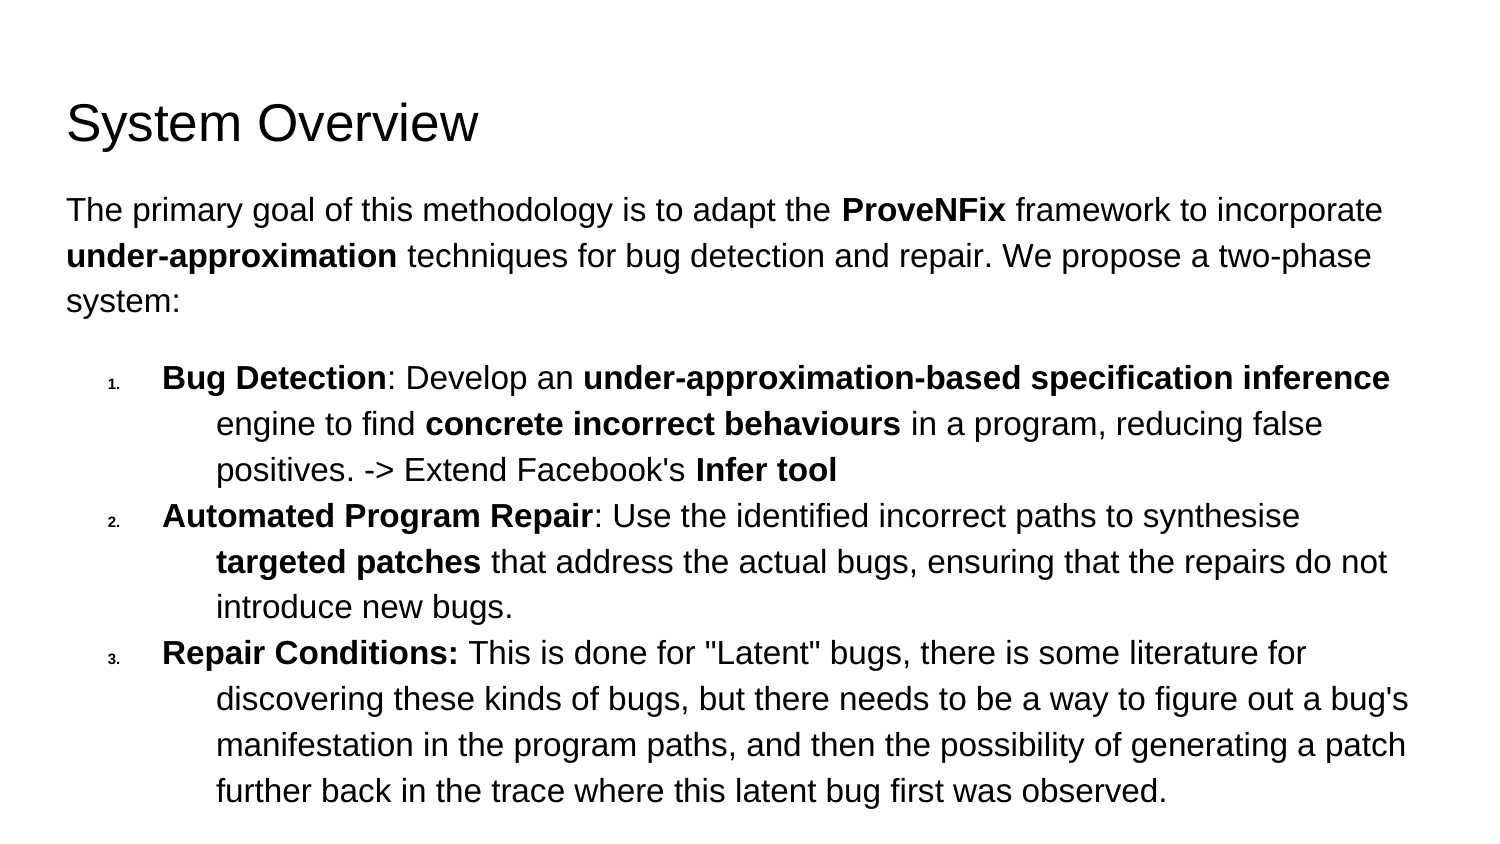

# System Overview
The primary goal of this methodology is to adapt the ProveNFix framework to incorporate under-approximation techniques for bug detection and repair. We propose a two-phase system:
Bug Detection: Develop an under-approximation-based specification inference engine to find concrete incorrect behaviours in a program, reducing false positives. -> Extend Facebook's Infer tool
Automated Program Repair: Use the identified incorrect paths to synthesise targeted patches that address the actual bugs, ensuring that the repairs do not introduce new bugs.
Repair Conditions: This is done for "Latent" bugs, there is some literature for discovering these kinds of bugs, but there needs to be a way to figure out a bug's manifestation in the program paths, and then the possibility of generating a patch further back in the trace where this latent bug first was observed.